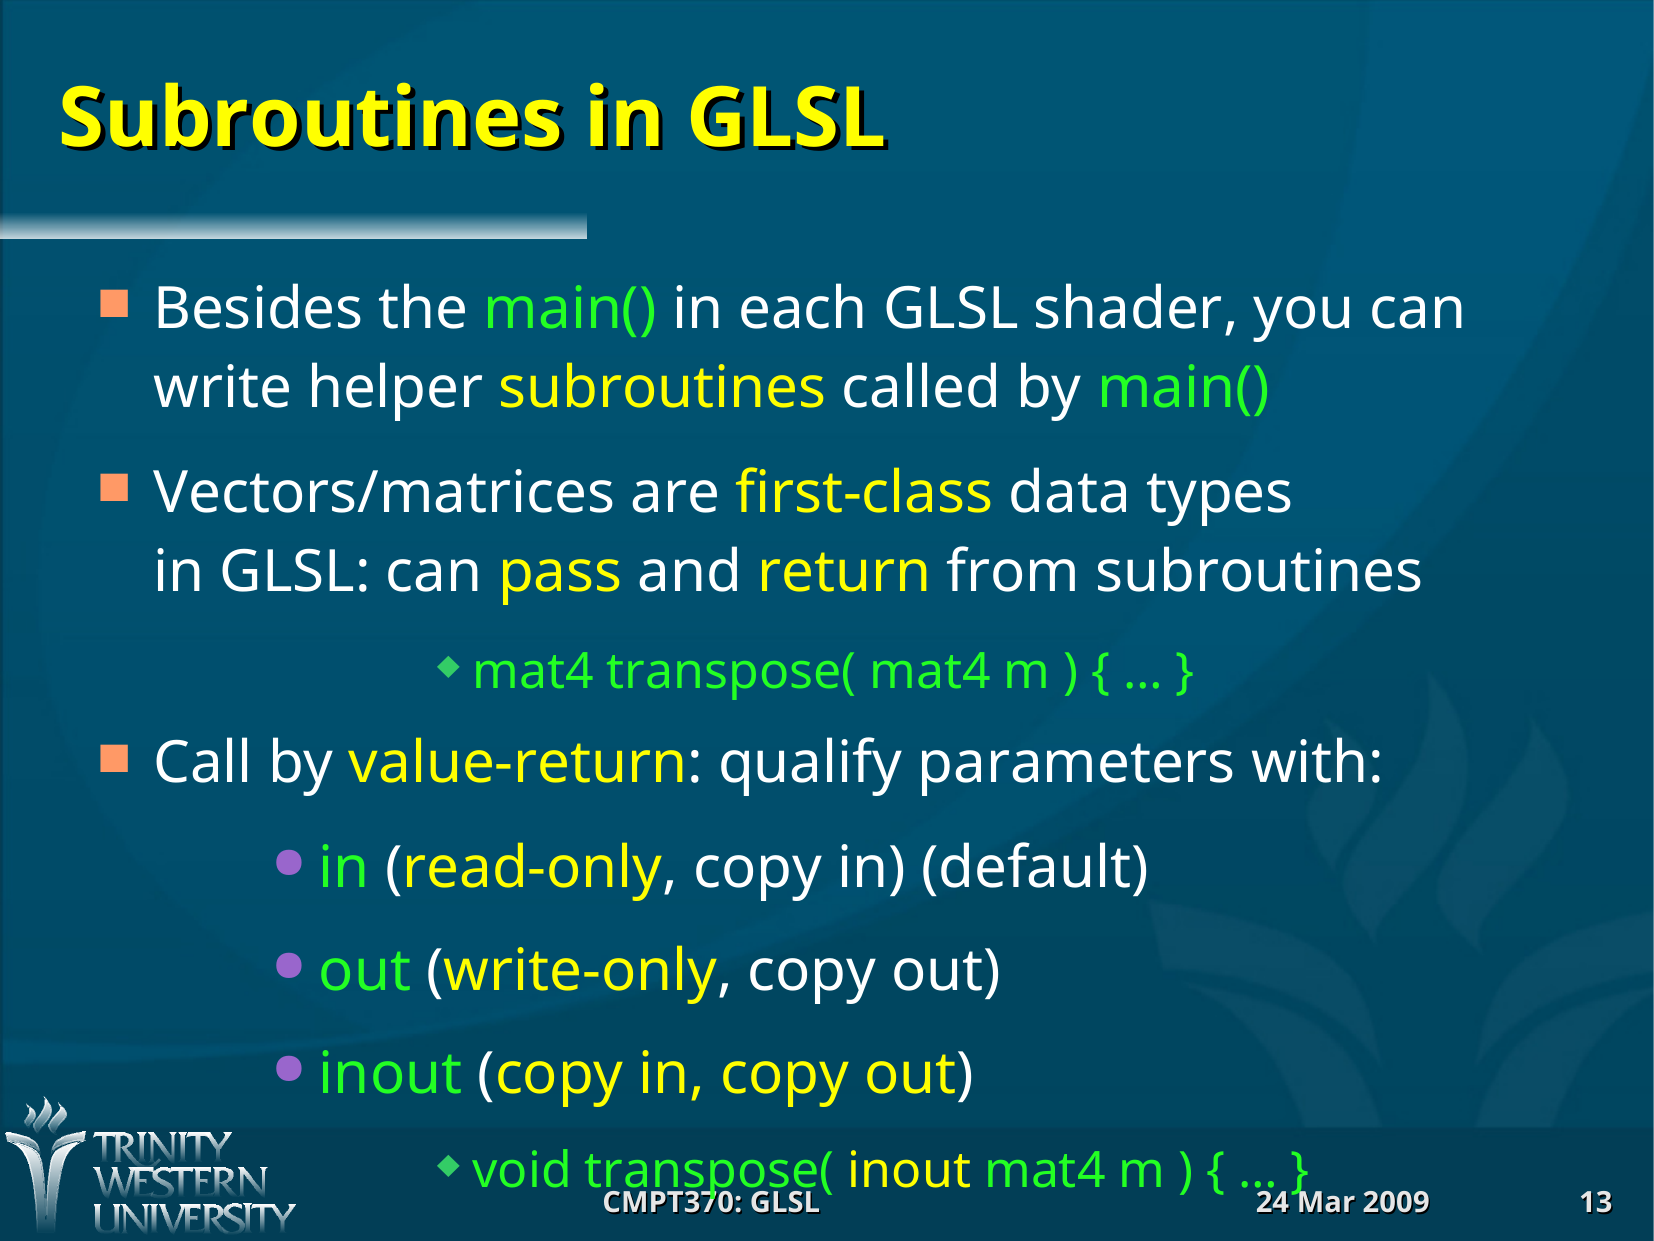

# Subroutines in GLSL
Besides the main() in each GLSL shader, you can write helper subroutines called by main()
Vectors/matrices are first-class data types
in GLSL: can pass and return from subroutines
mat4 transpose( mat4 m ) { … }
Call by value-return: qualify parameters with:
in (read-only, copy in) (default)
out (write-only, copy out)
inout (copy in, copy out)
void transpose( inout mat4 m ) { … }
CMPT370: GLSL
24 Mar 2009
13